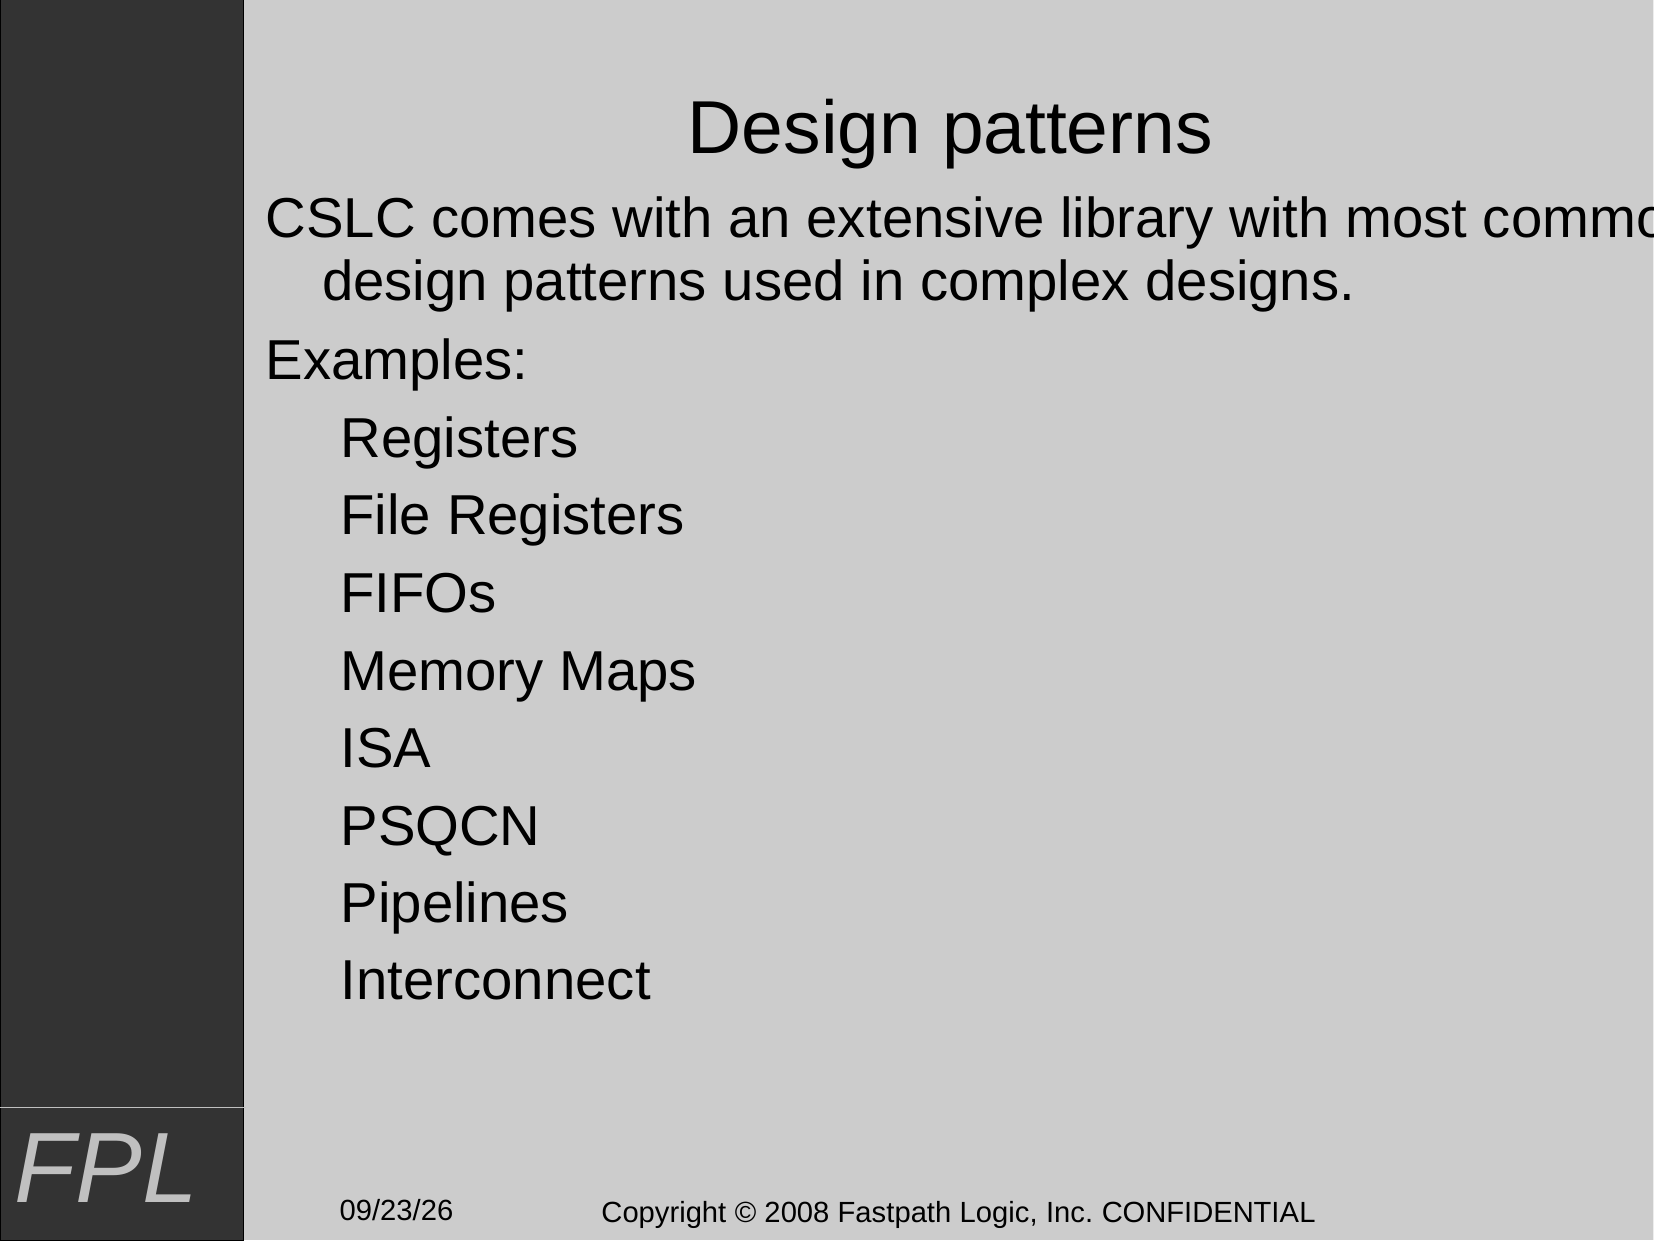

# Design patterns
CSLC comes with an extensive library with most common design patterns used in complex designs.
Examples:
Registers
File Registers
FIFOs
Memory Maps
ISA
PSQCN
Pipelines
Interconnect
Copyright Fastpath Logic Inc. @2007